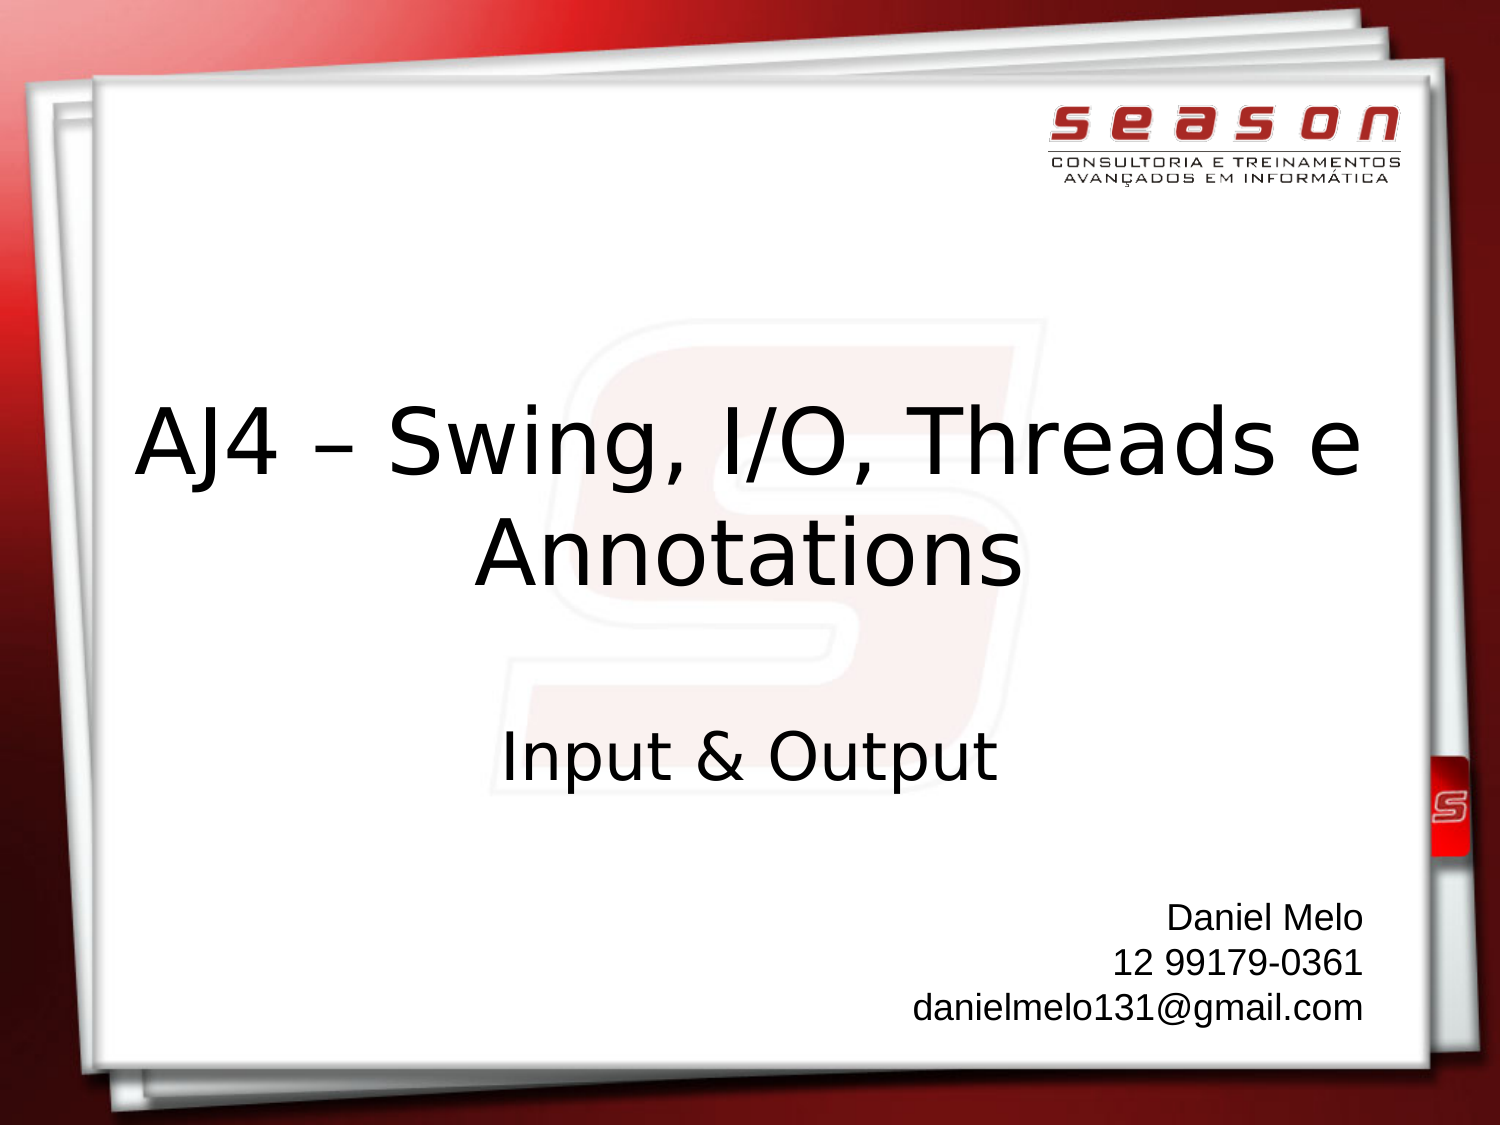

# AJ4 – Swing, I/O, Threads e Annotations Input & Output
Daniel Melo
12 99179-0361
danielmelo131@gmail.com